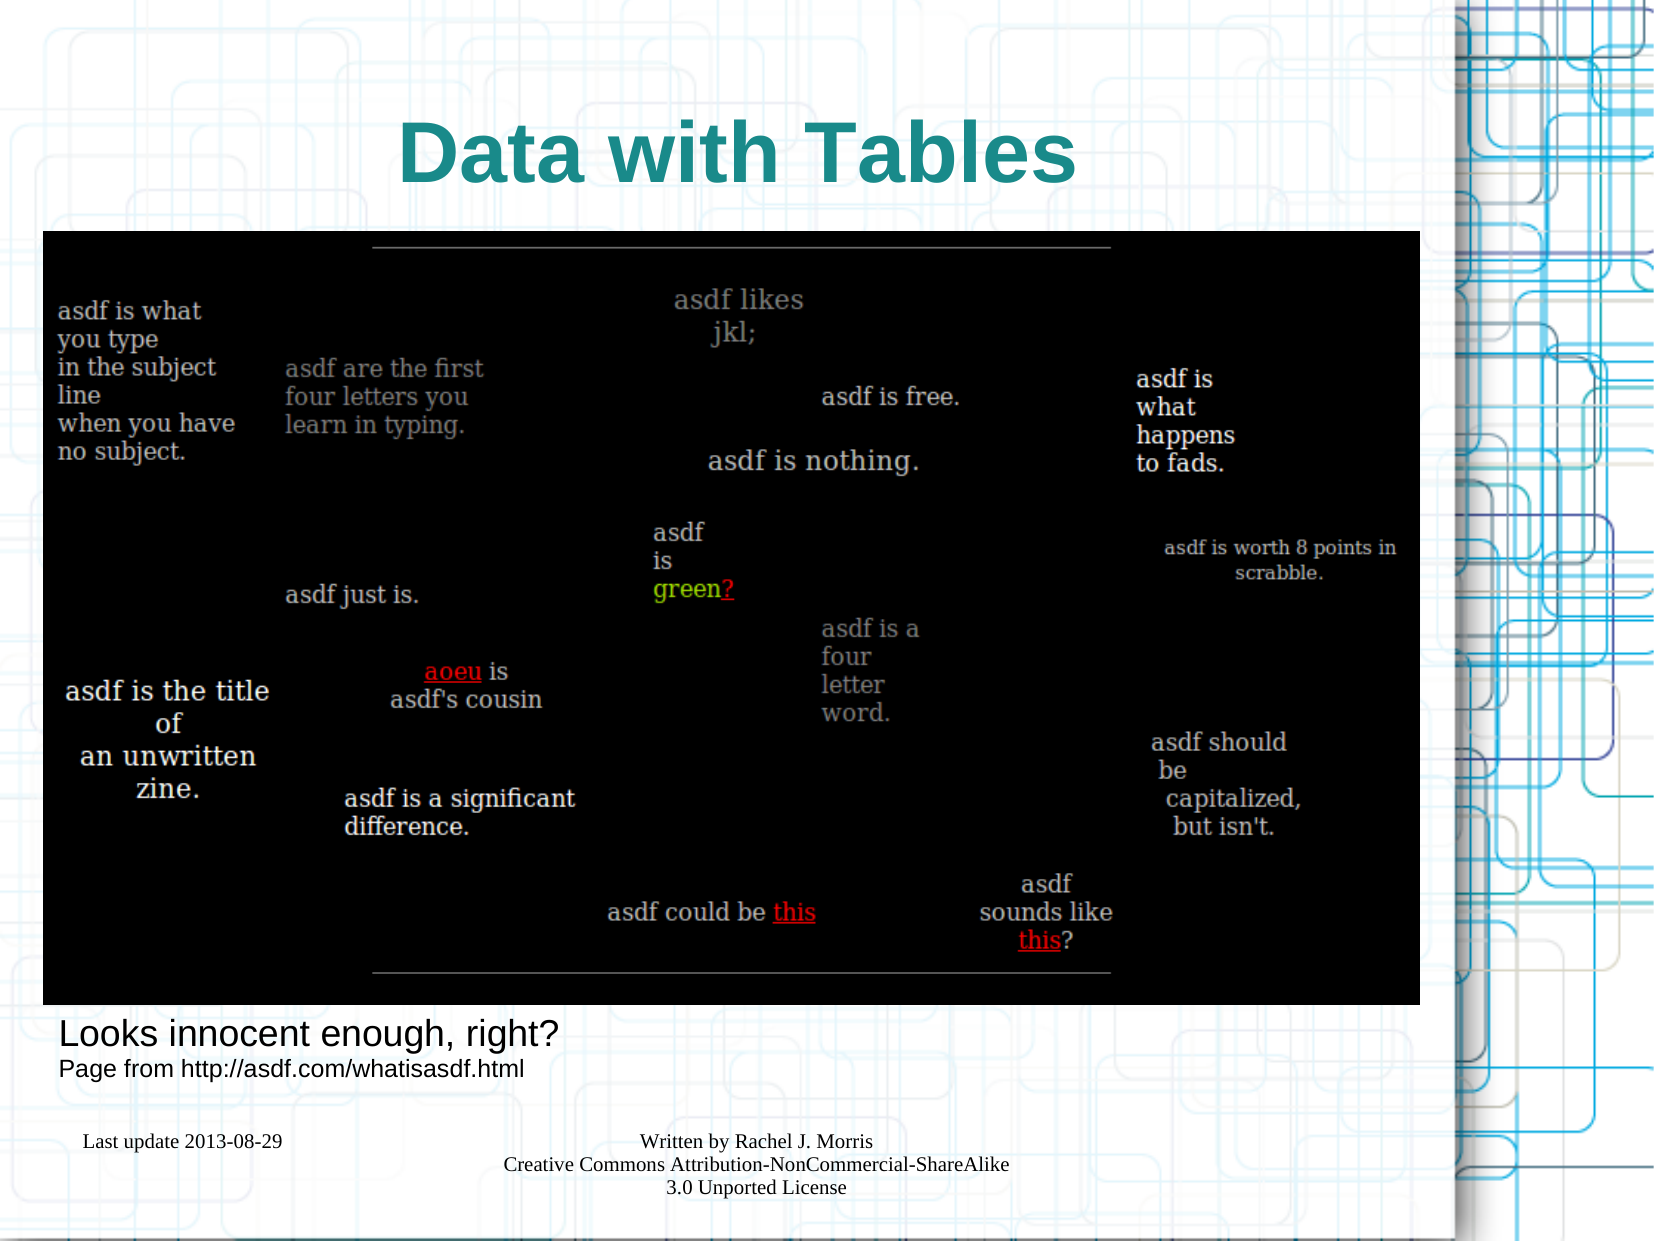

# Data with Tables
Looks innocent enough, right?
Page from http://asdf.com/whatisasdf.html